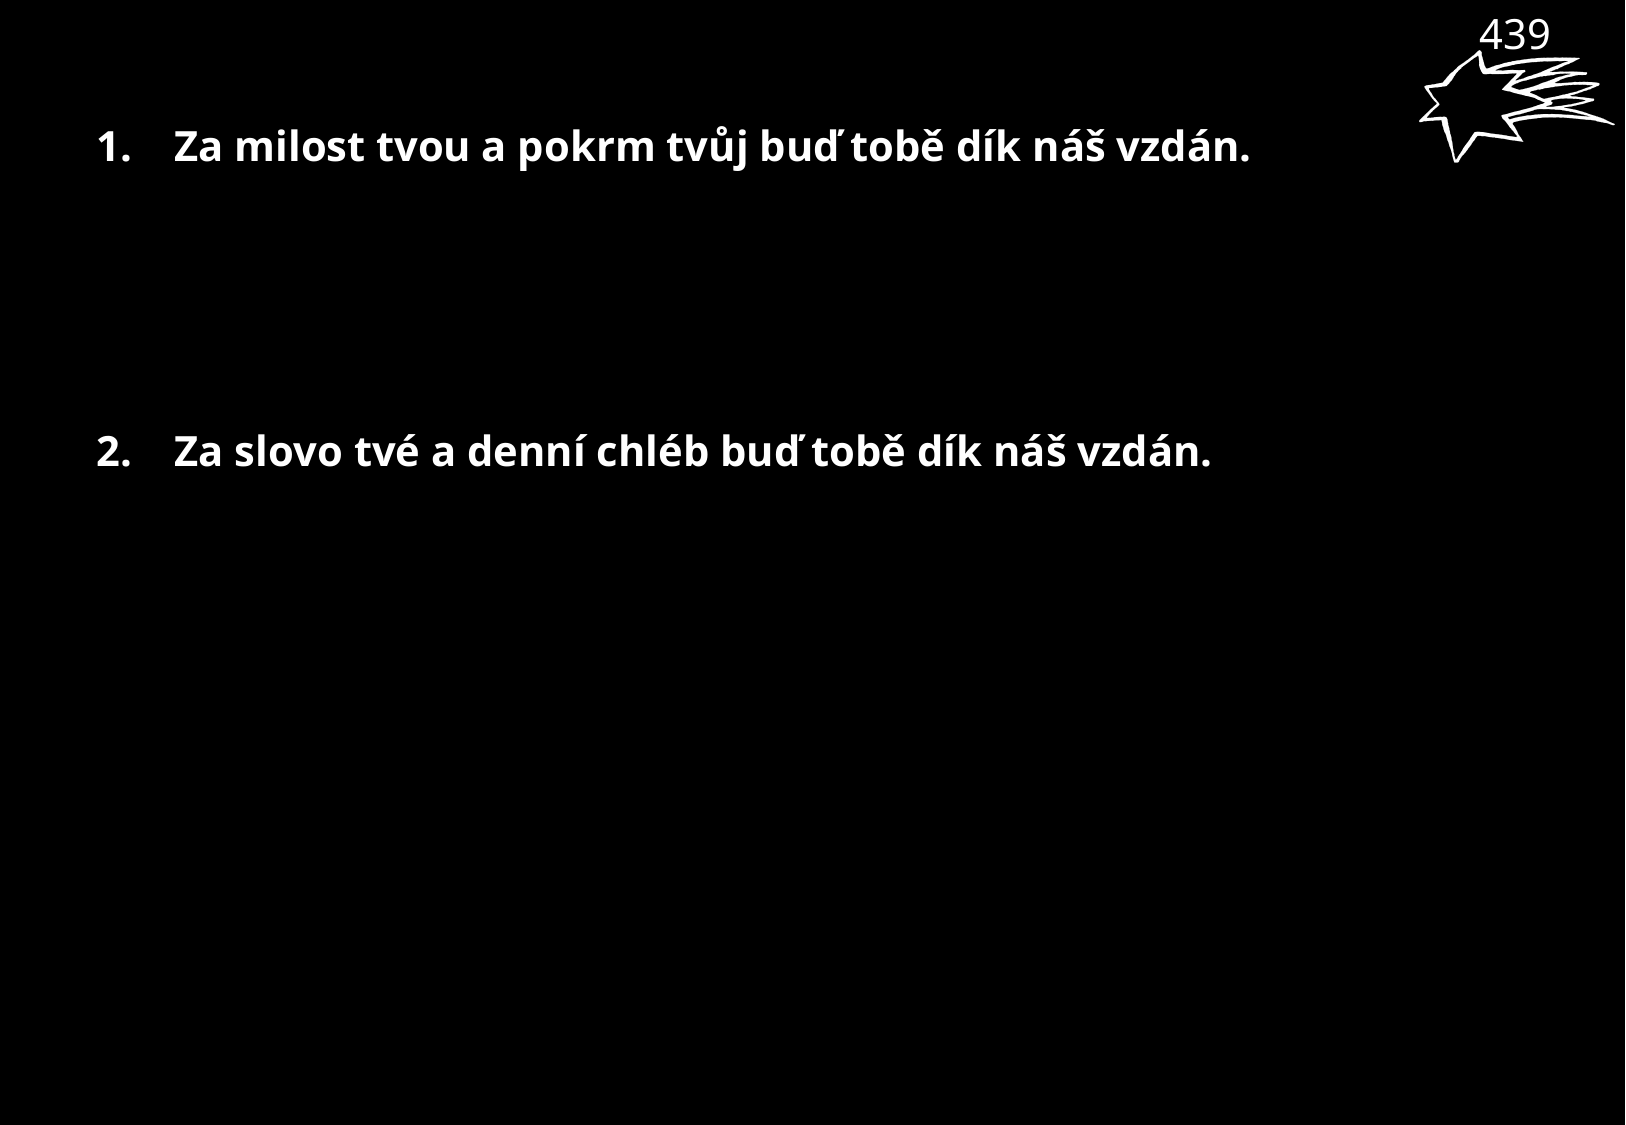

439
# Za milost tvou a pokrm tvůj buď tobě dík náš vzdán.
Za slovo tvé a denní chléb buď tobě dík náš vzdán.